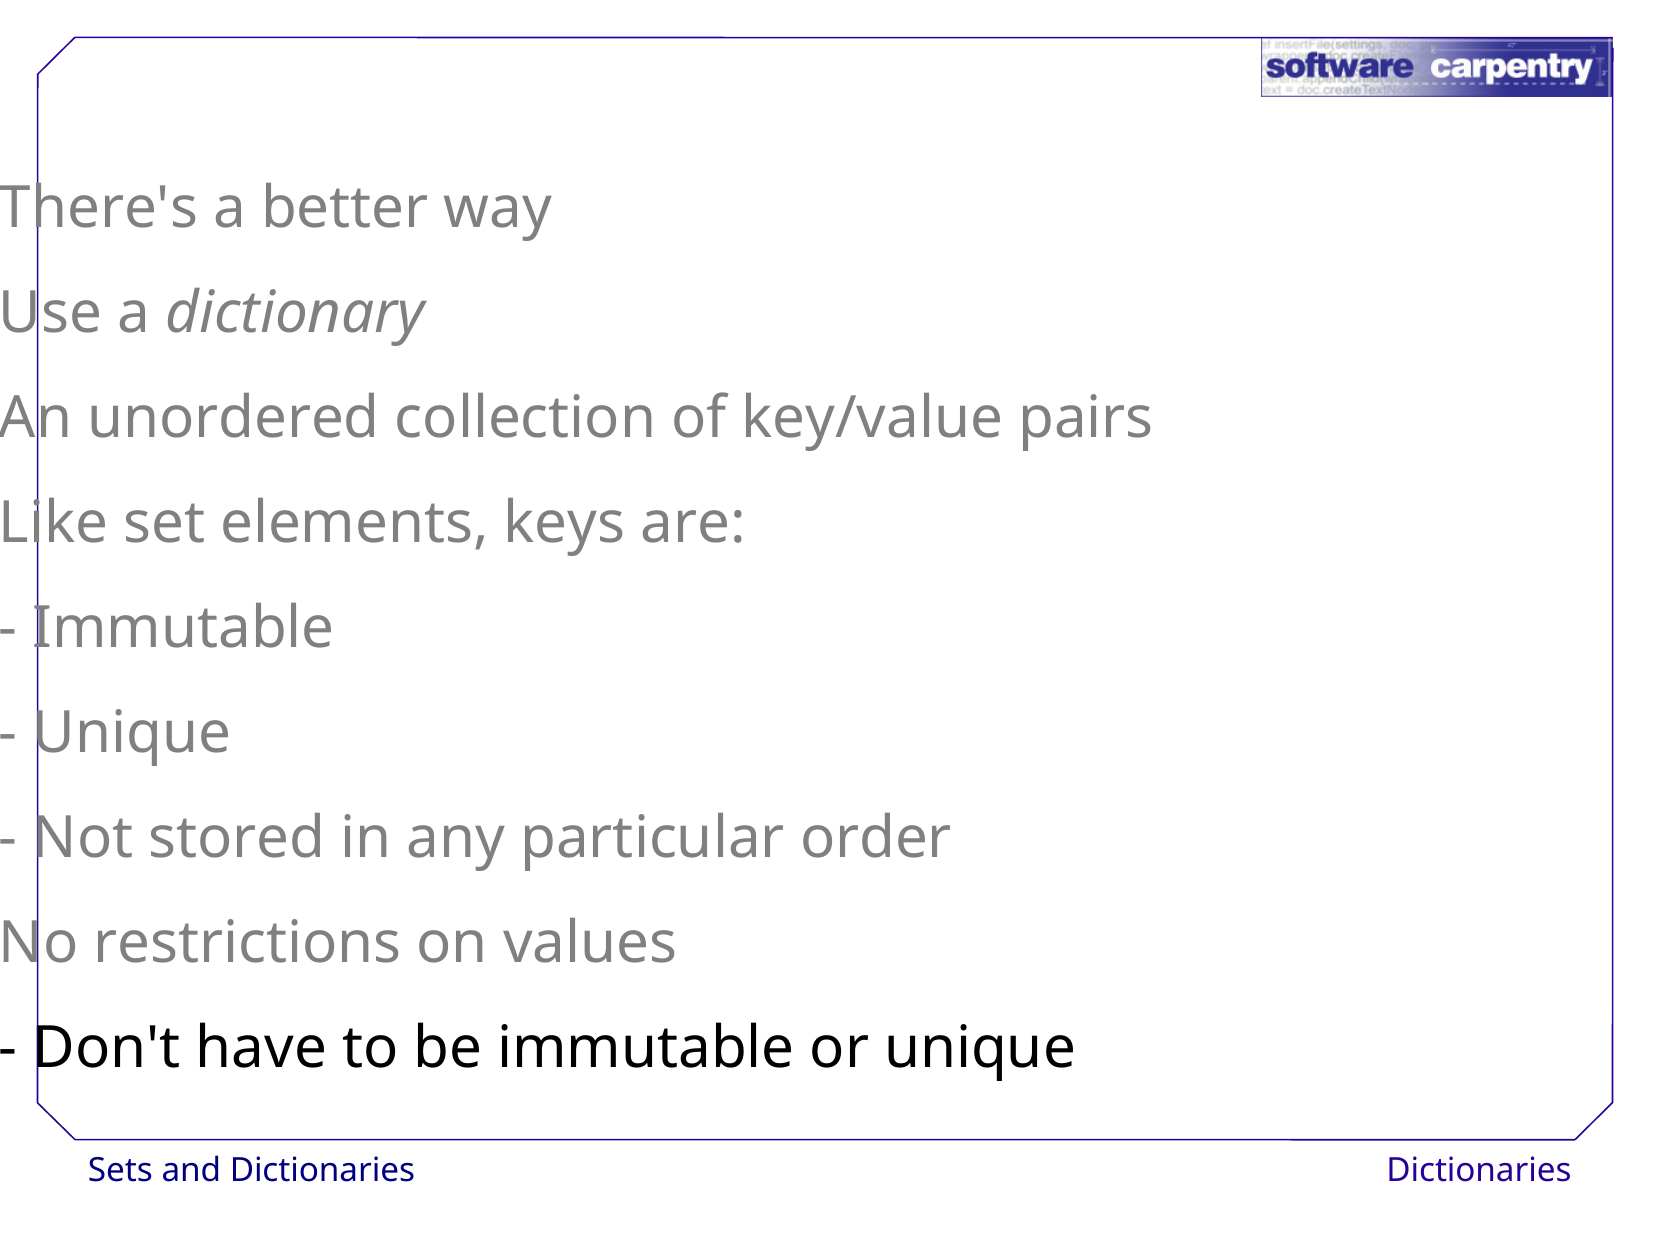

There's a better way
Use a dictionary
An unordered collection of key/value pairs
Like set elements, keys are:
- Immutable
- Unique
- Not stored in any particular order
No restrictions on values
- Don't have to be immutable or unique